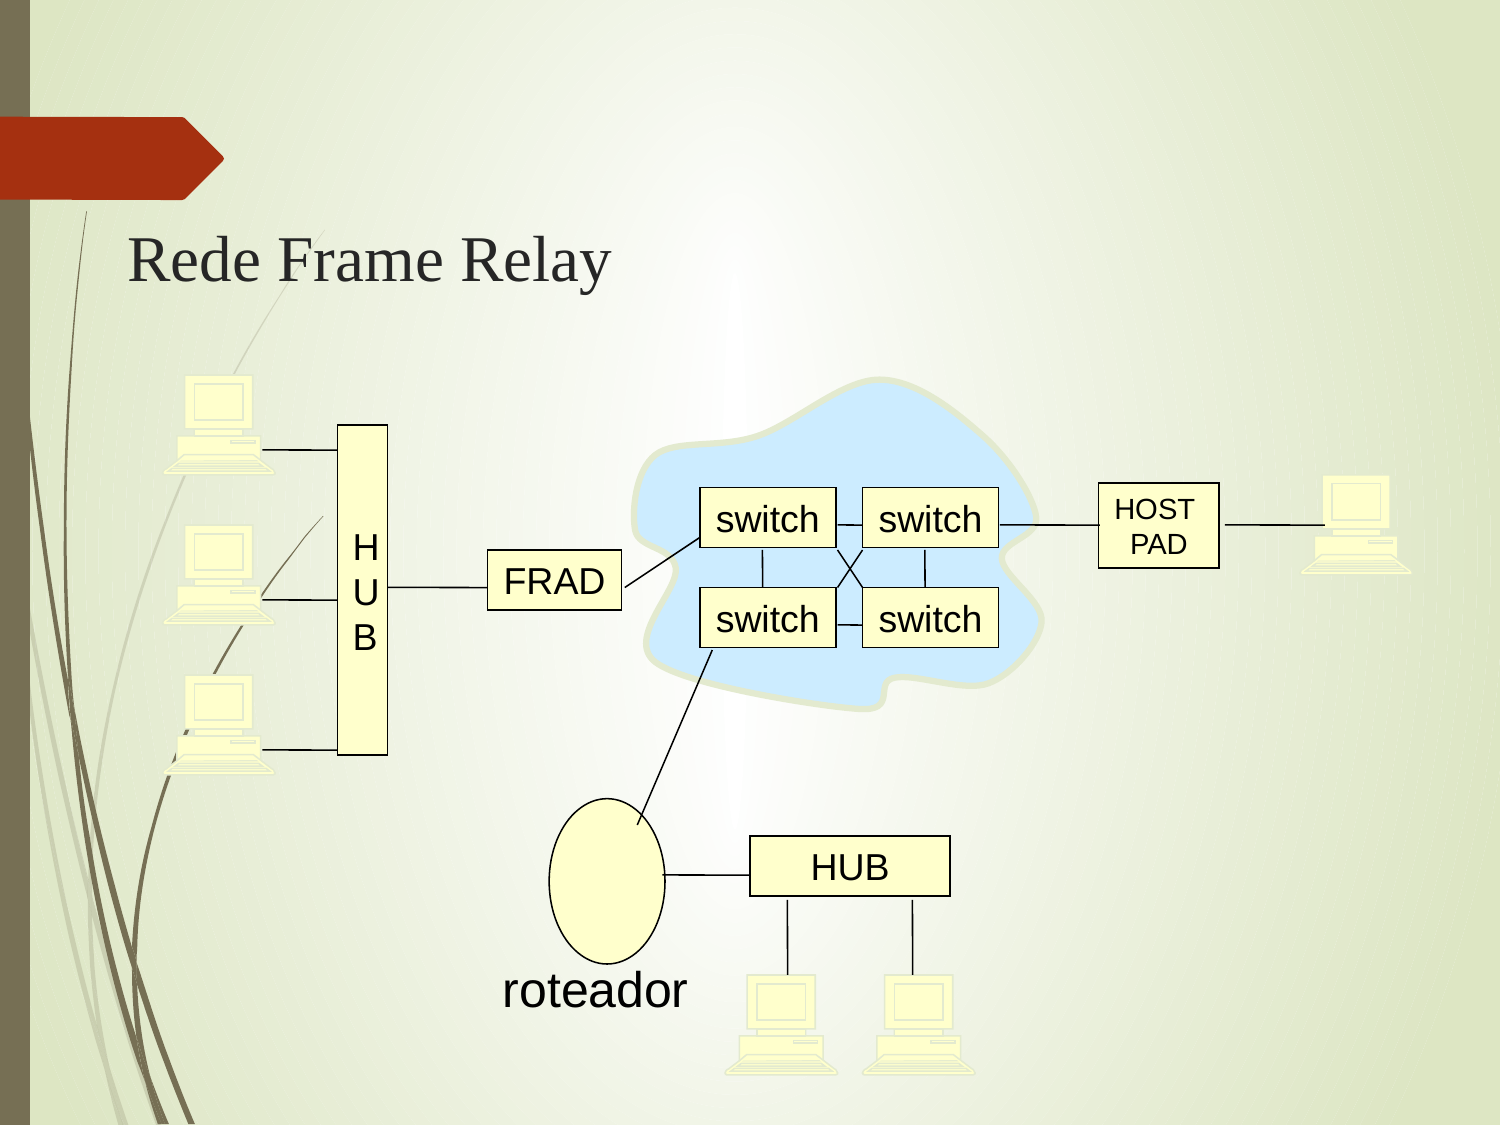

# Rede Frame Relay
HUB
HOST
PAD
switch
switch
FRAD
switch
switch
HUB
roteador